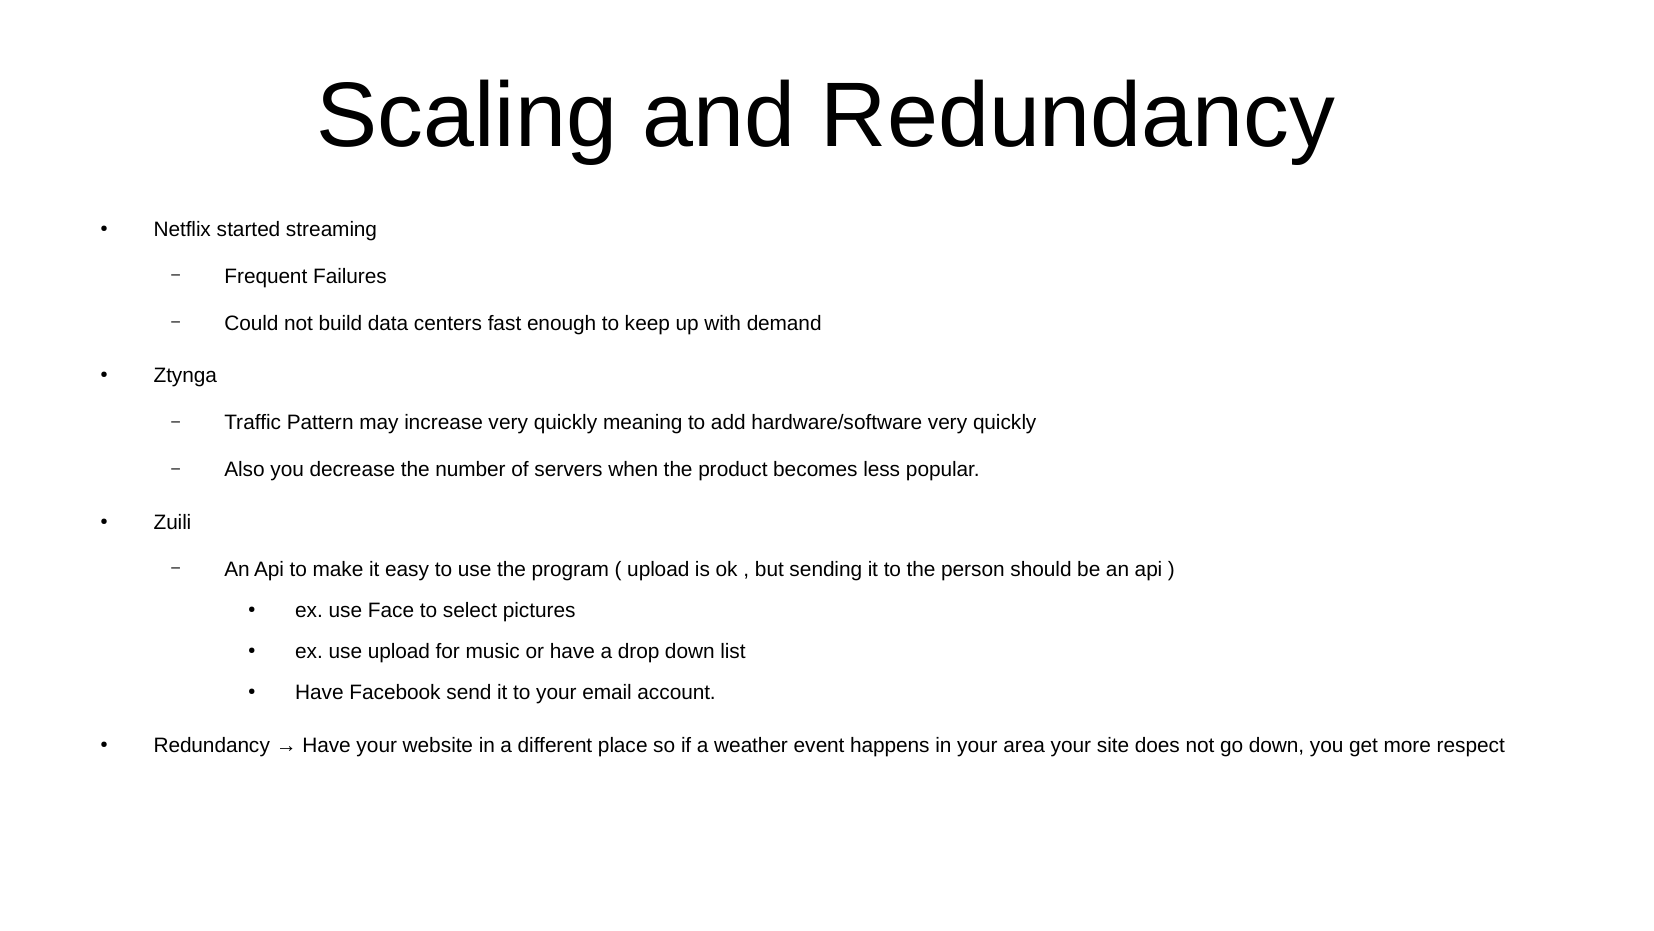

# Scaling and Redundancy
Netflix started streaming
Frequent Failures
Could not build data centers fast enough to keep up with demand
Ztynga
Traffic Pattern may increase very quickly meaning to add hardware/software very quickly
Also you decrease the number of servers when the product becomes less popular.
Zuili
An Api to make it easy to use the program ( upload is ok , but sending it to the person should be an api )
ex. use Face to select pictures
ex. use upload for music or have a drop down list
Have Facebook send it to your email account.
Redundancy → Have your website in a different place so if a weather event happens in your area your site does not go down, you get more respect